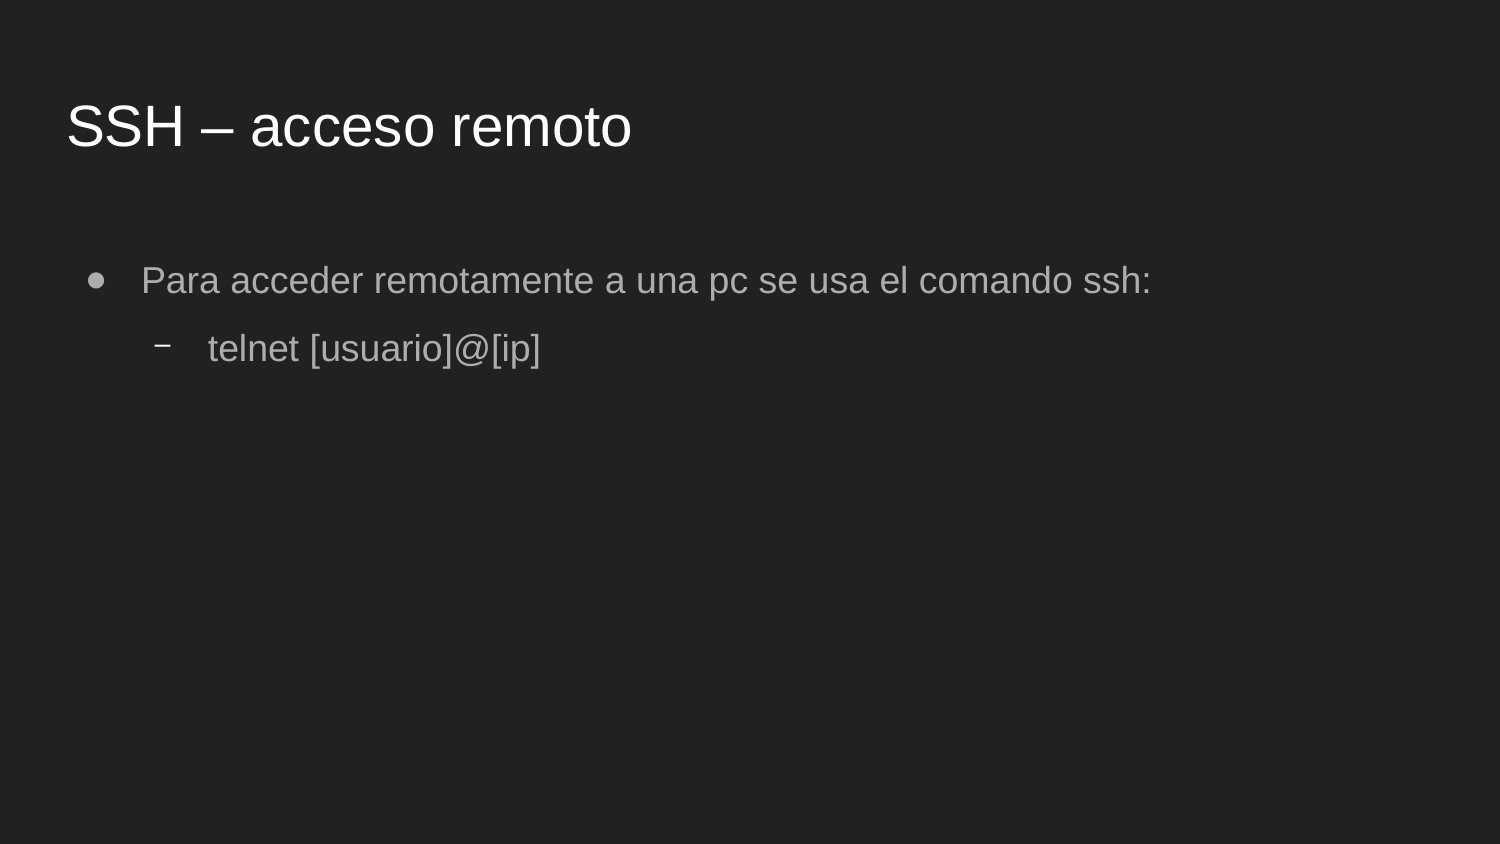

# SSH – acceso remoto
Para acceder remotamente a una pc se usa el comando ssh:
telnet [usuario]@[ip]